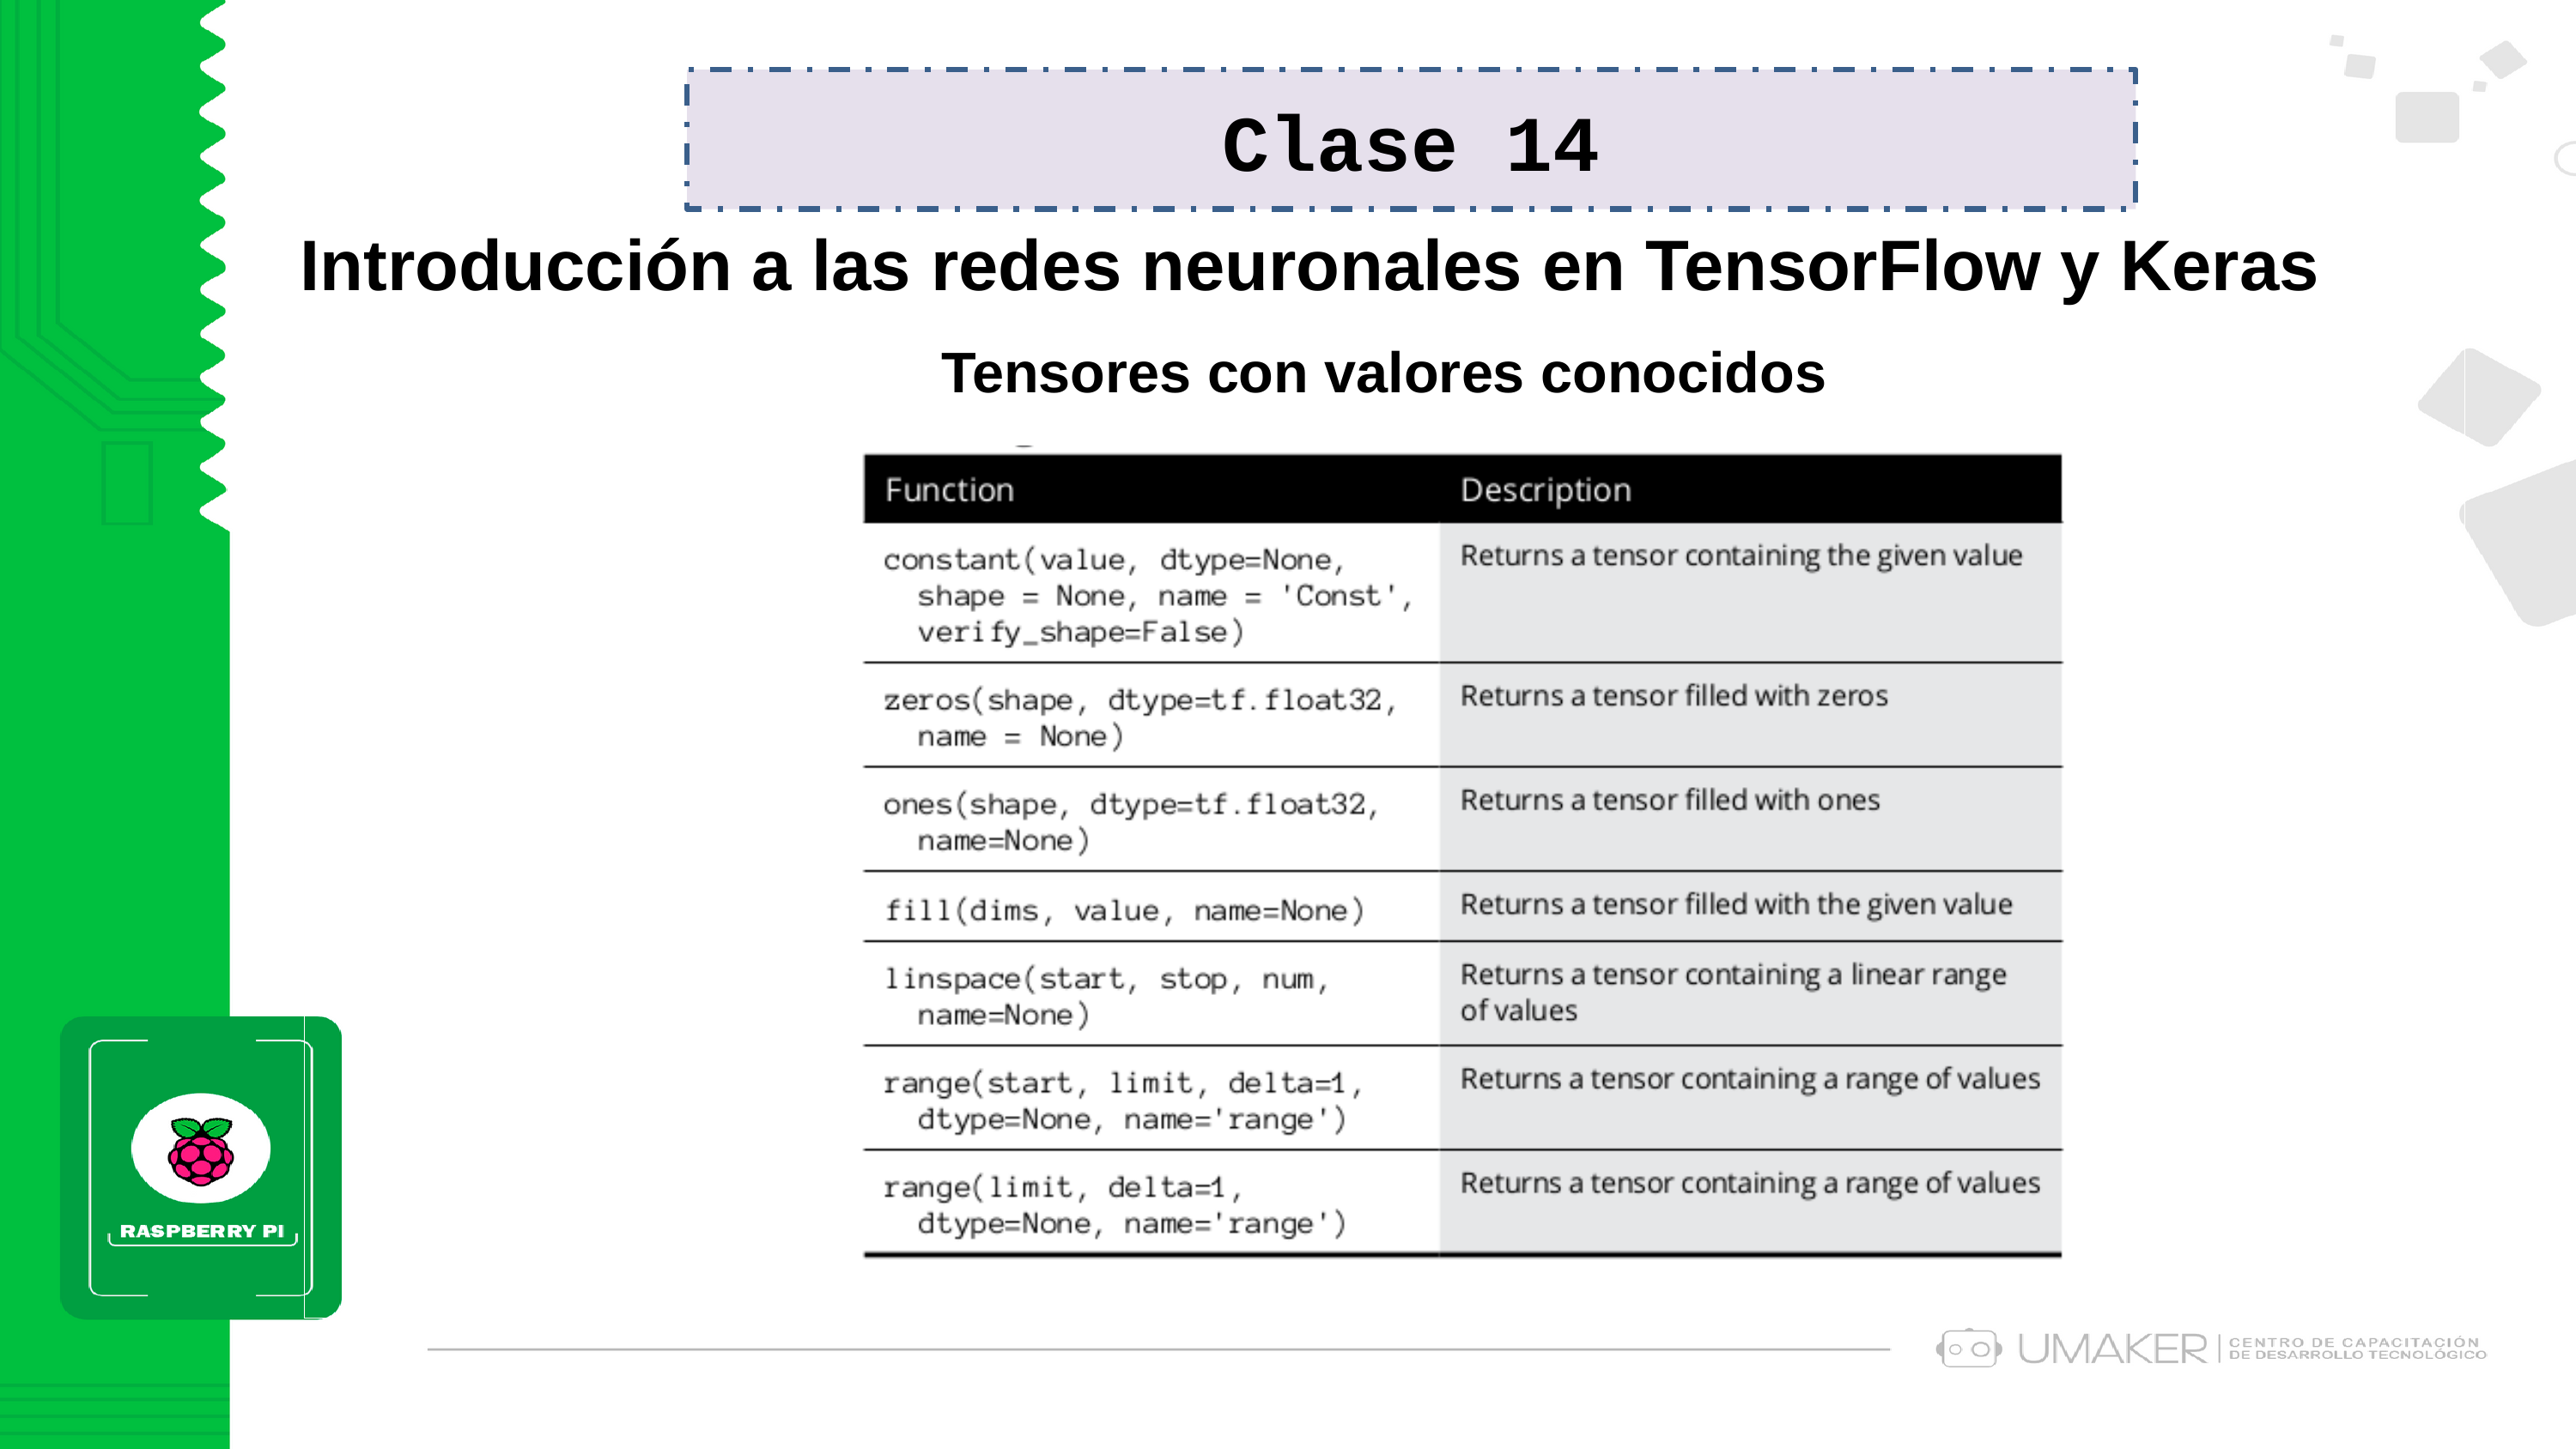

Clase 14
Introducción a las redes neuronales en TensorFlow y Keras
Tensores con valores conocidos